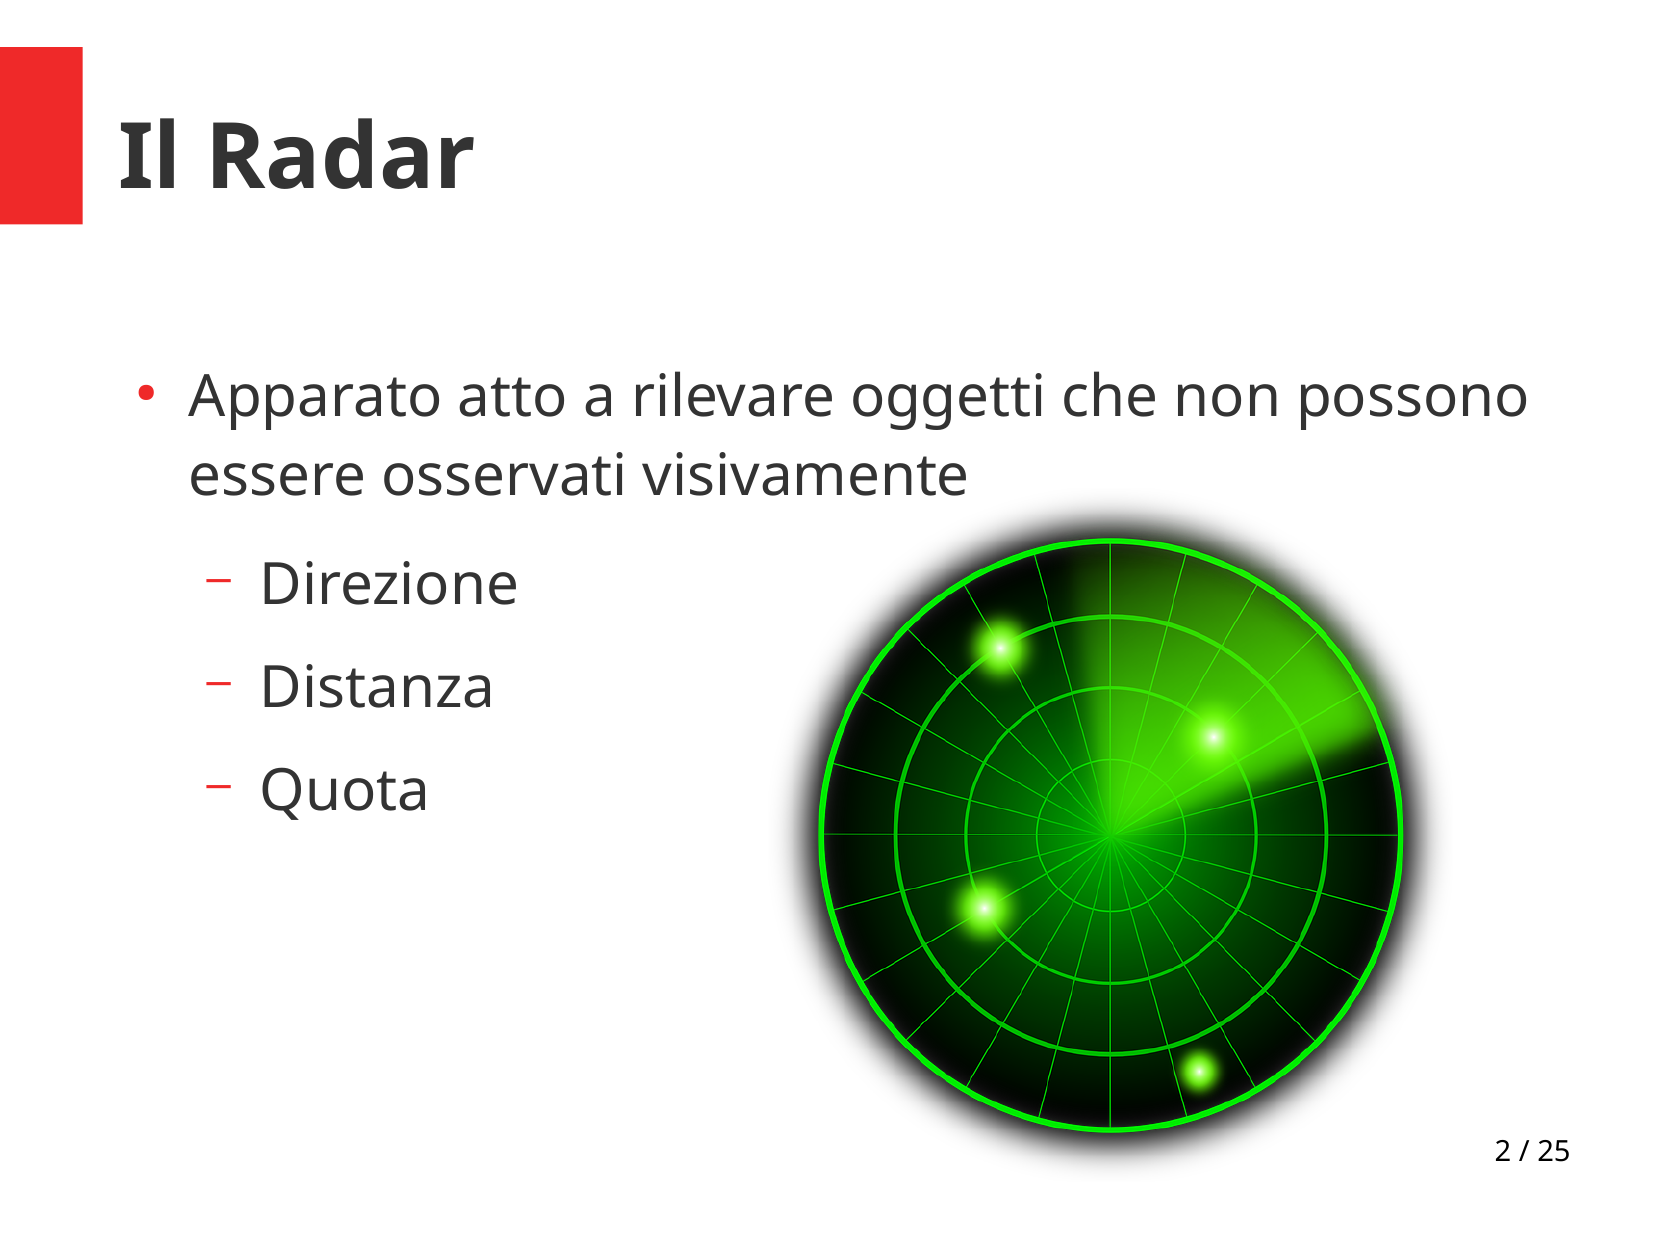

# Il Radar
Apparato atto a rilevare oggetti che non possono essere osservati visivamente
Direzione
Distanza
Quota
2